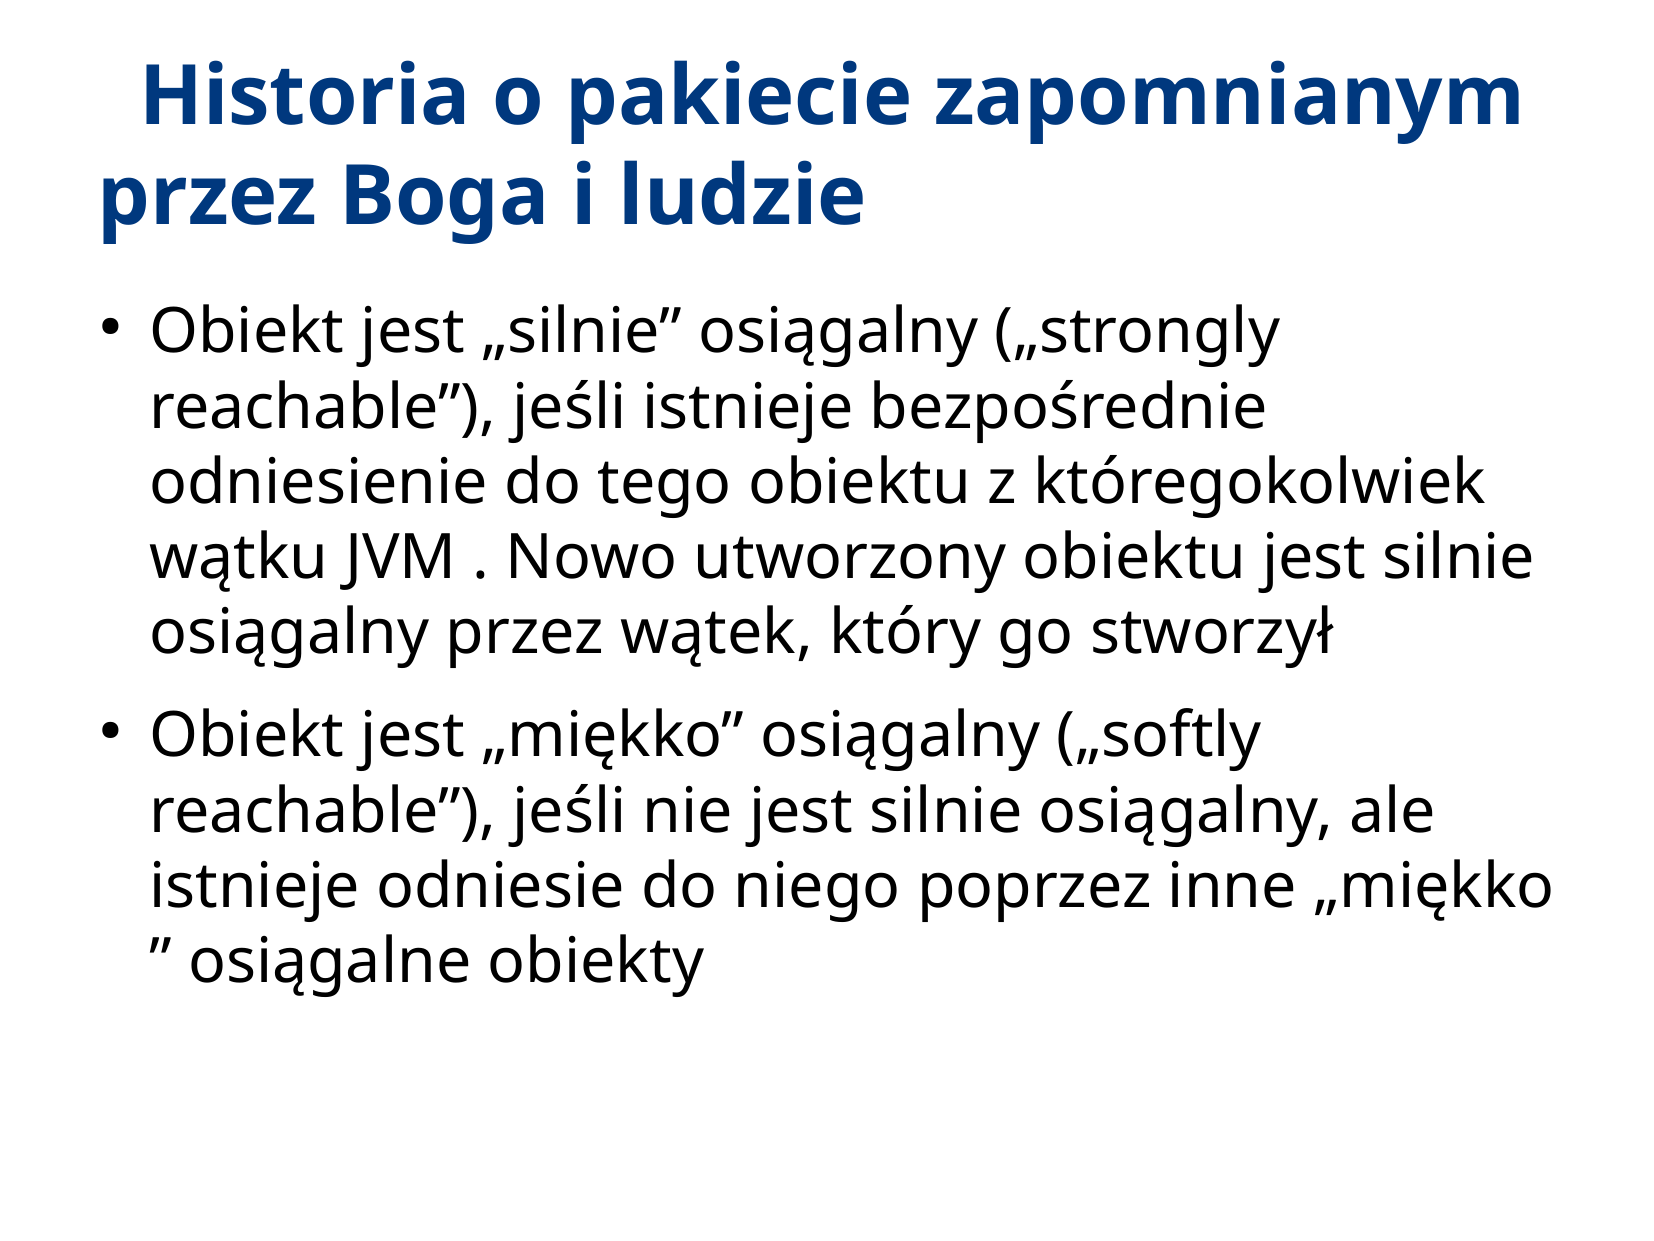

# Historia o pakiecie zapomnianym przez Boga i ludzie
Obiekt jest „silnie” osiągalny („strongly reachable”), jeśli istnieje bezpośrednie odniesienie do tego obiektu z któregokolwiek wątku JVM . Nowo utworzony obiektu jest silnie osiągalny przez wątek, który go stworzył
Obiekt jest „miękko” osiągalny („softly reachable”), jeśli nie jest silnie osiągalny, ale istnieje odniesie do niego poprzez inne „miękko ” osiągalne obiekty